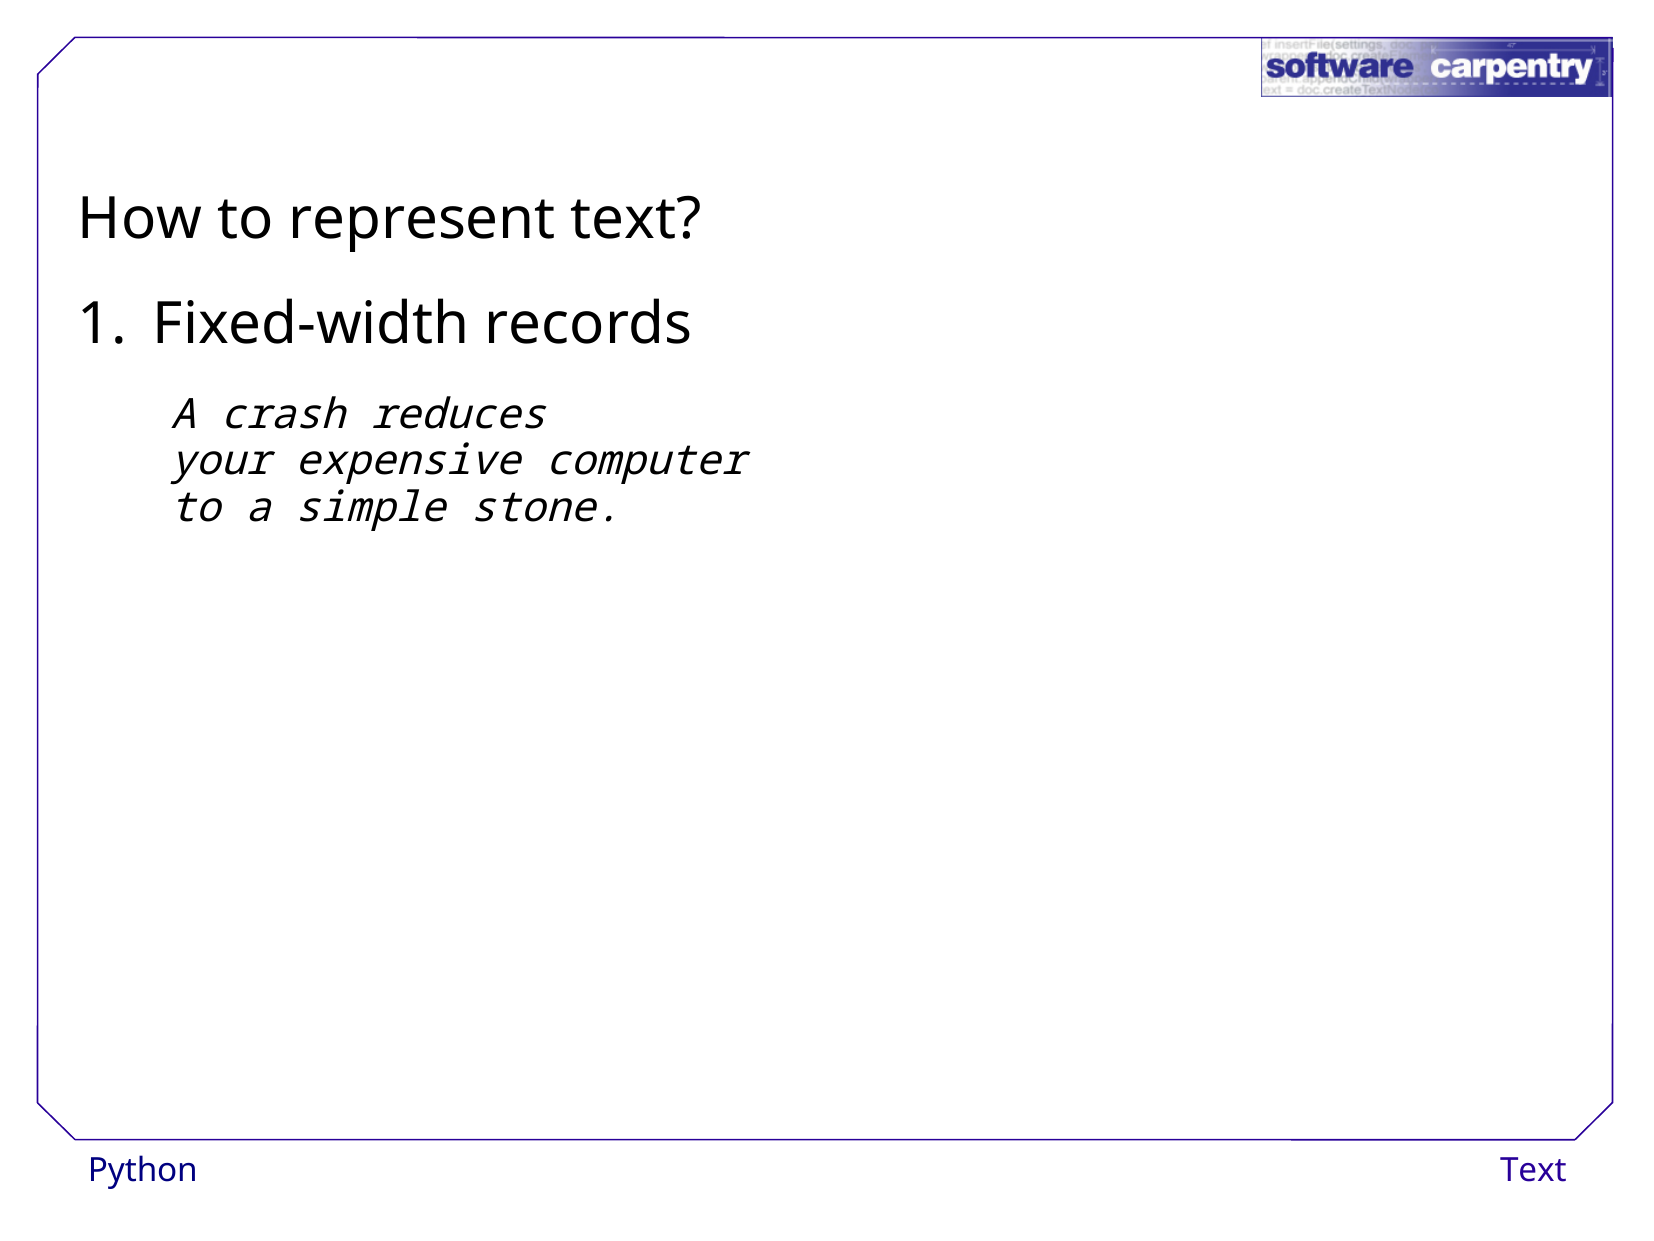

How to represent text?
1.	Fixed-width records
A crash reduces
your expensive computer
to a simple stone.